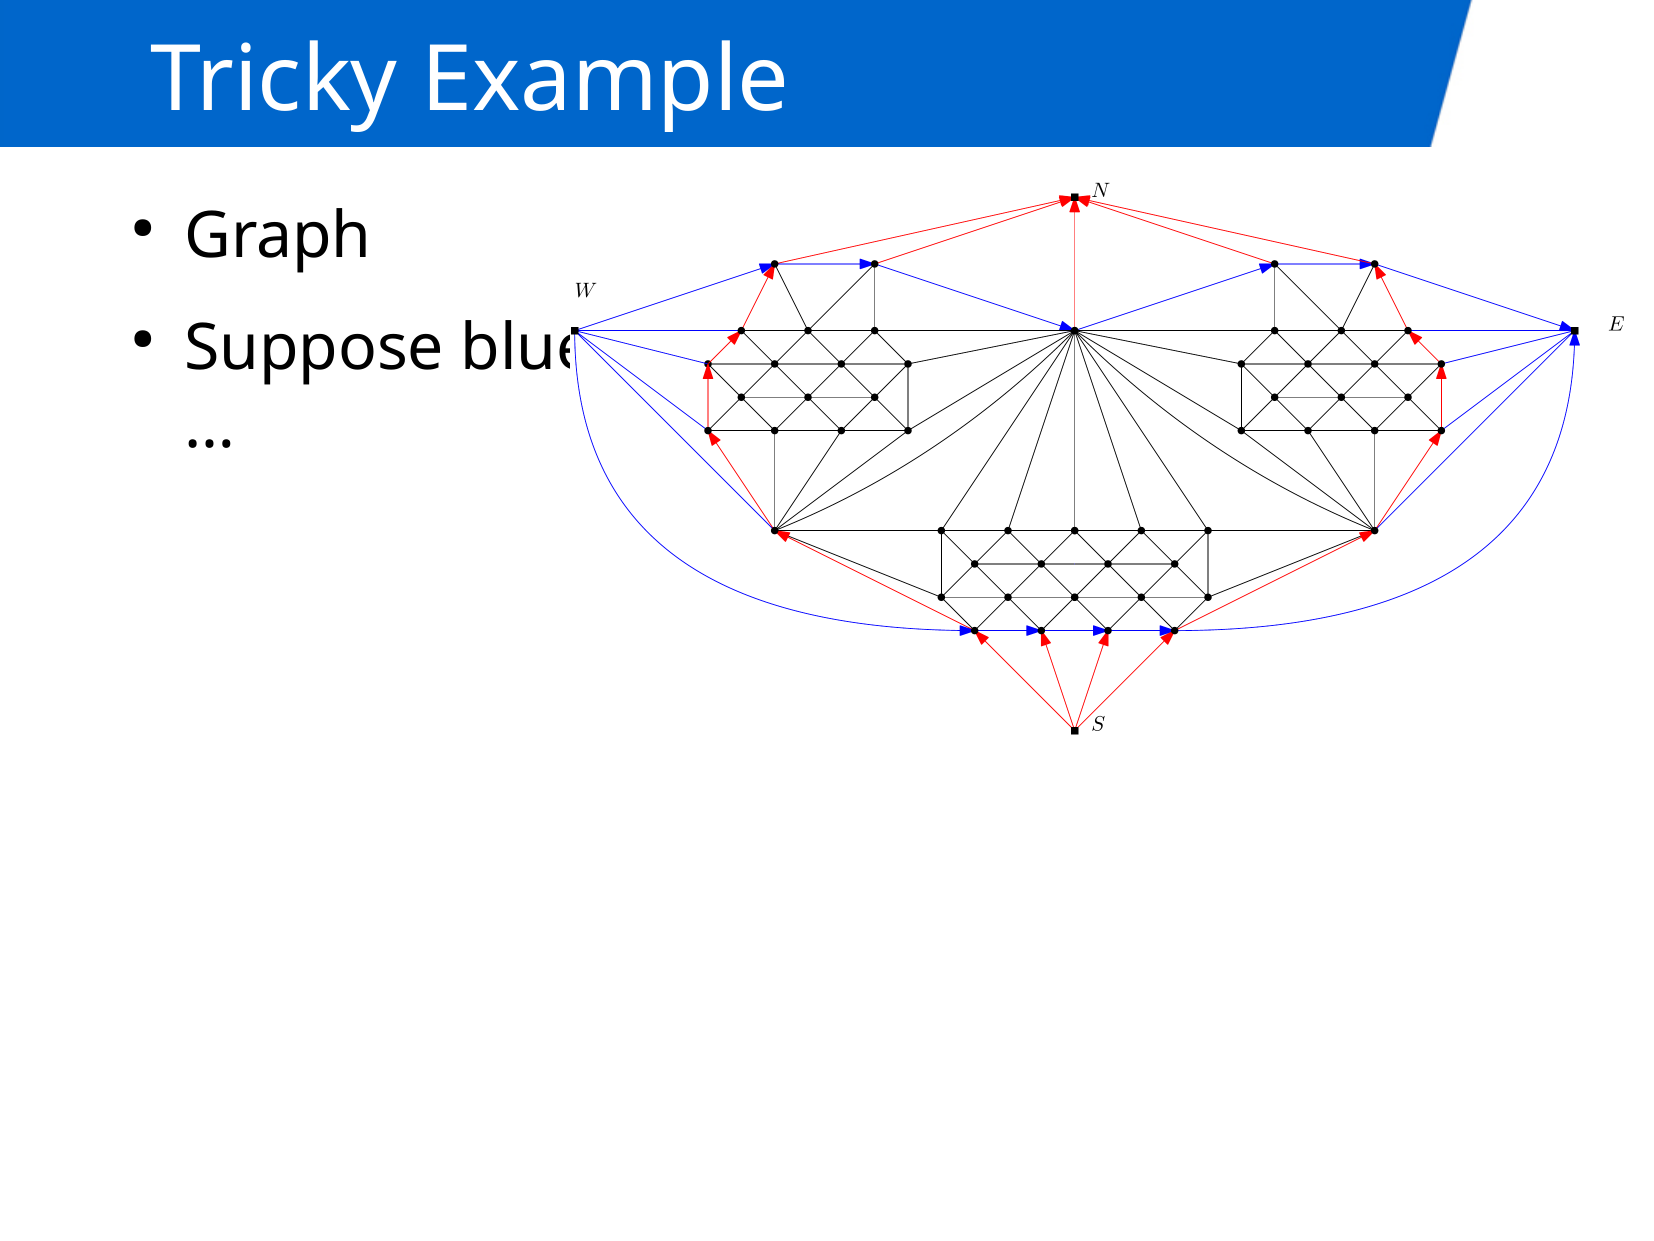

# Tricky Example
Graph
Suppose blue …